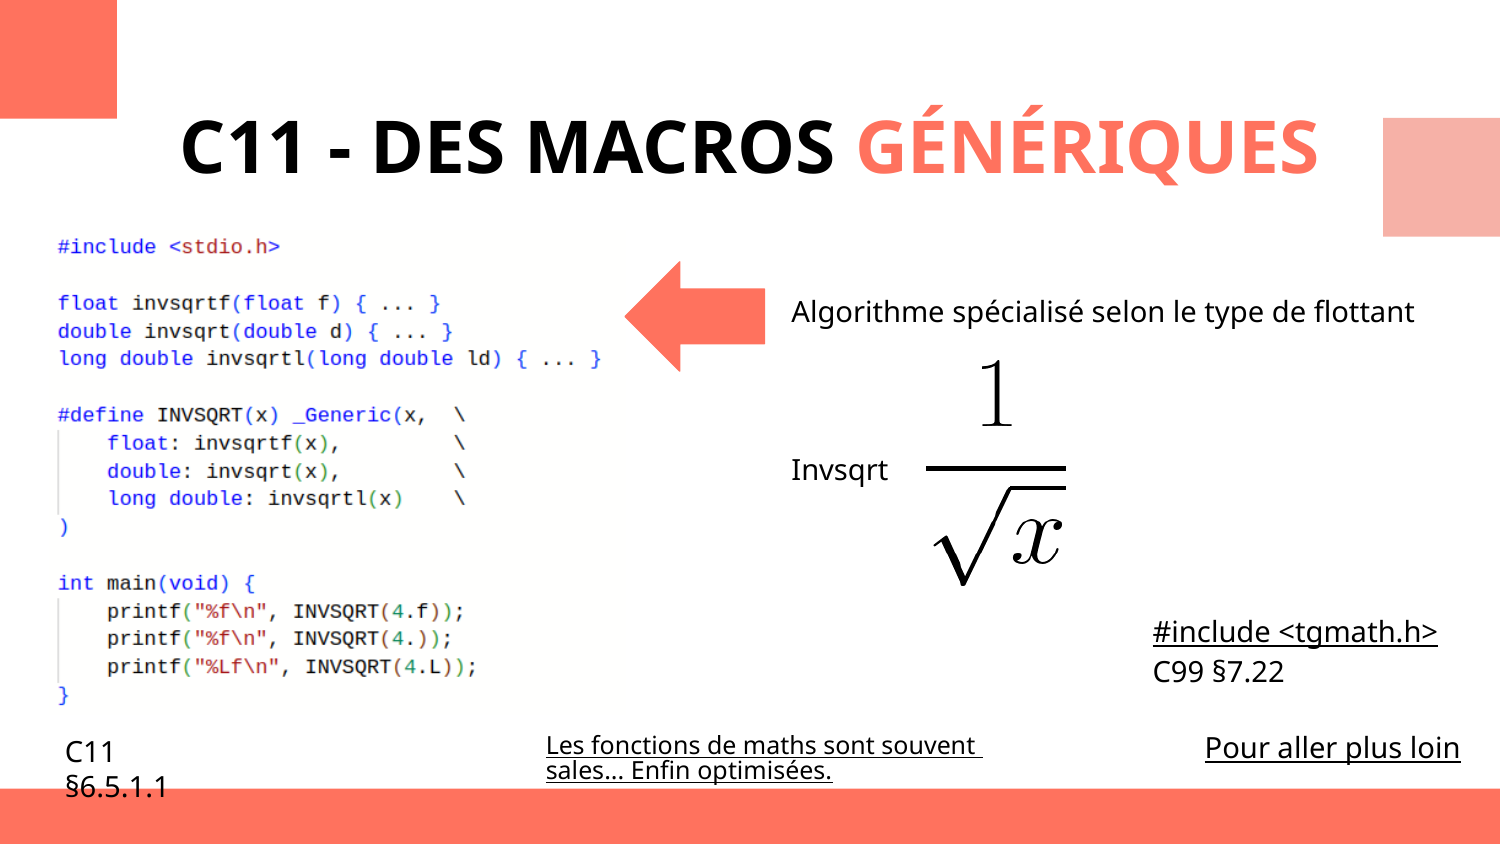

# C11 - DES MACROS GÉNÉRIQUES
Algorithme spécialisé selon le type de flottant
Invsqrt
#include <tgmath.h>
C99 §7.22
Les fonctions de maths sont souvent sales... Enfin optimisées.
Pour aller plus loin
C11 §6.5.1.1